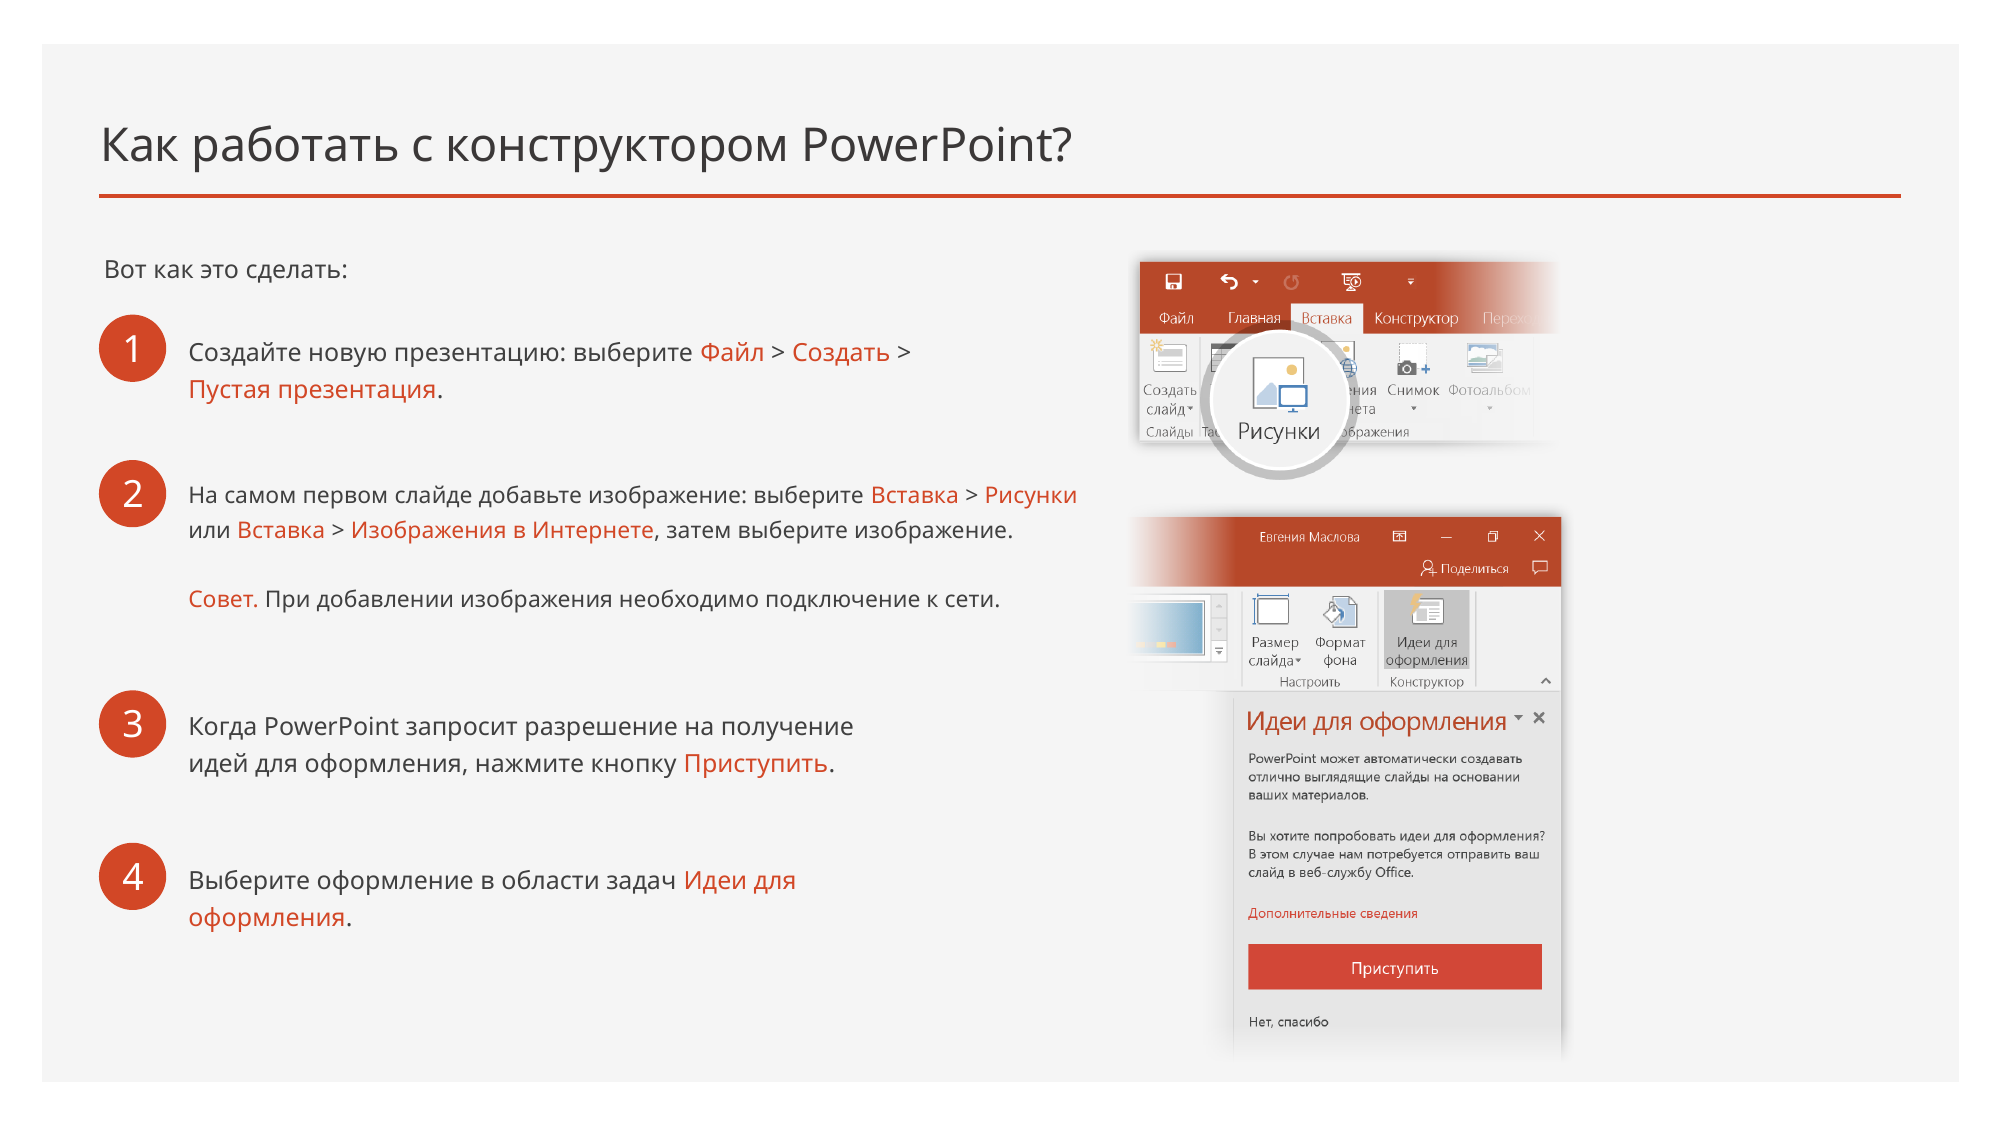

# Как работать с конструктором PowerPoint?
Вот как это сделать:
1
Создайте новую презентацию: выберите Файл > Создать > Пустая презентация.
2
На самом первом слайде добавьте изображение: выберите Вставка > Рисунки или Вставка > Изображения в Интернете, затем выберите изображение.
Совет. При добавлении изображения необходимо подключение к сети.
3
Когда PowerPoint запросит разрешение на получение идей для оформления, нажмите кнопку Приступить.
4
Выберите оформление в области задач Идеи для оформления.